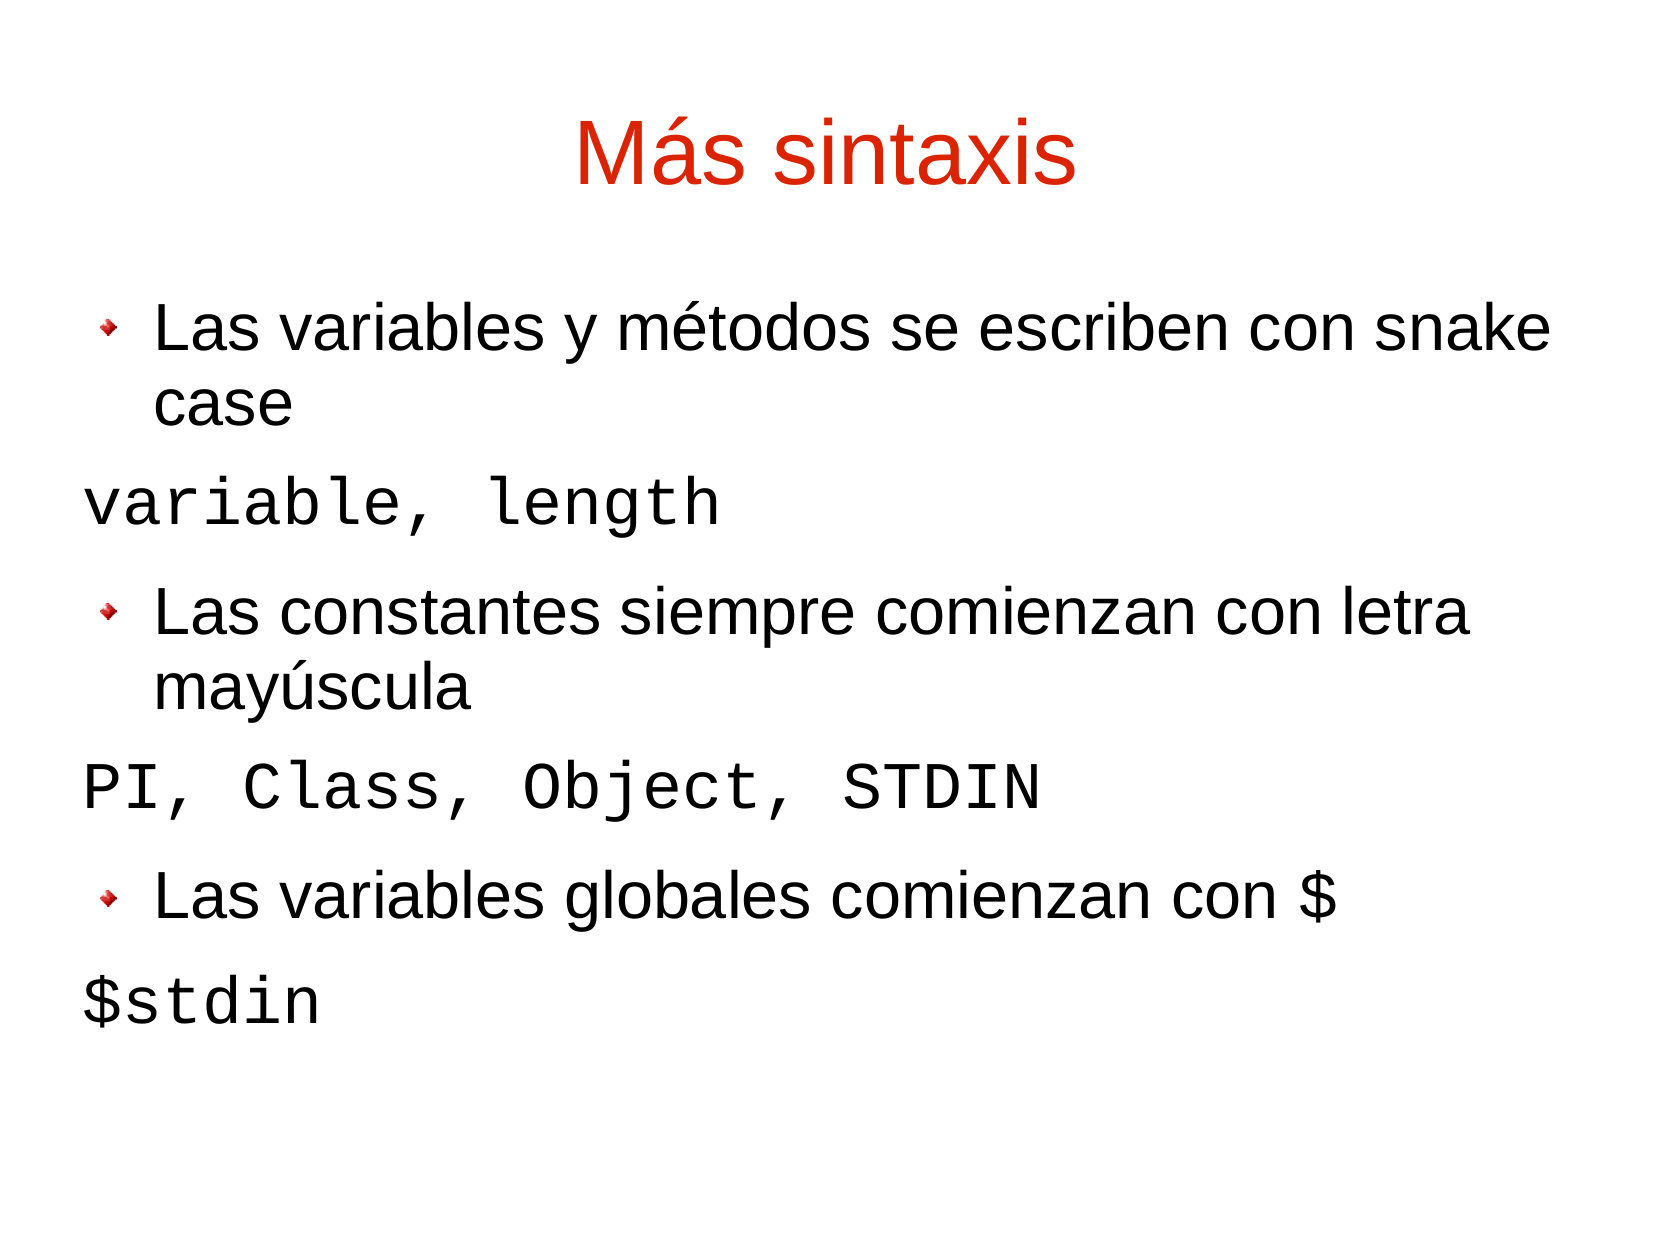

# Más sintaxis
Las variables y métodos se escriben con snake case
variable, length
Las constantes siempre comienzan con letra mayúscula
PI, Class, Object, STDIN
Las variables globales comienzan con $
$stdin